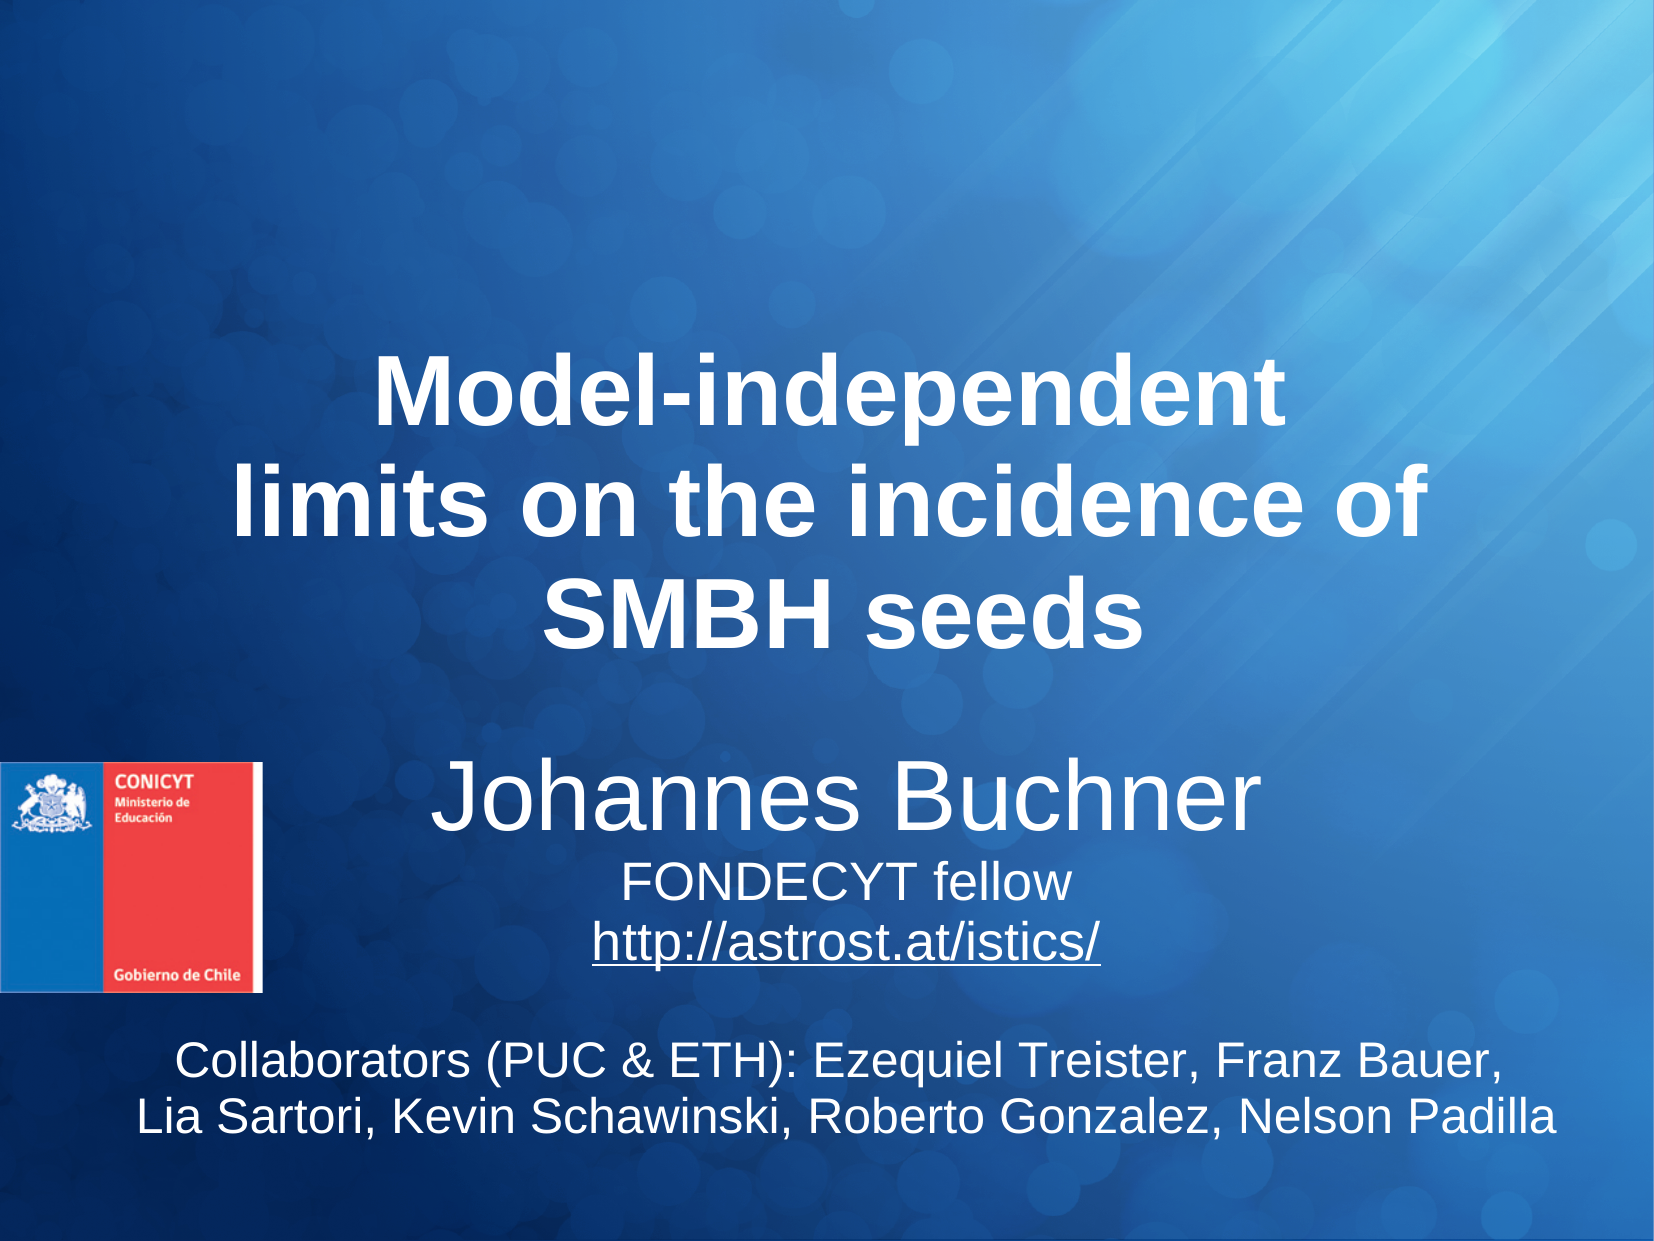

Model-independent
limits on the incidence of
SMBH seeds
# Johannes Buchner
FONDECYT fellow
http://astrost.at/istics/
Collaborators (PUC & ETH): Ezequiel Treister, Franz Bauer,
Lia Sartori, Kevin Schawinski, Roberto Gonzalez, Nelson Padilla